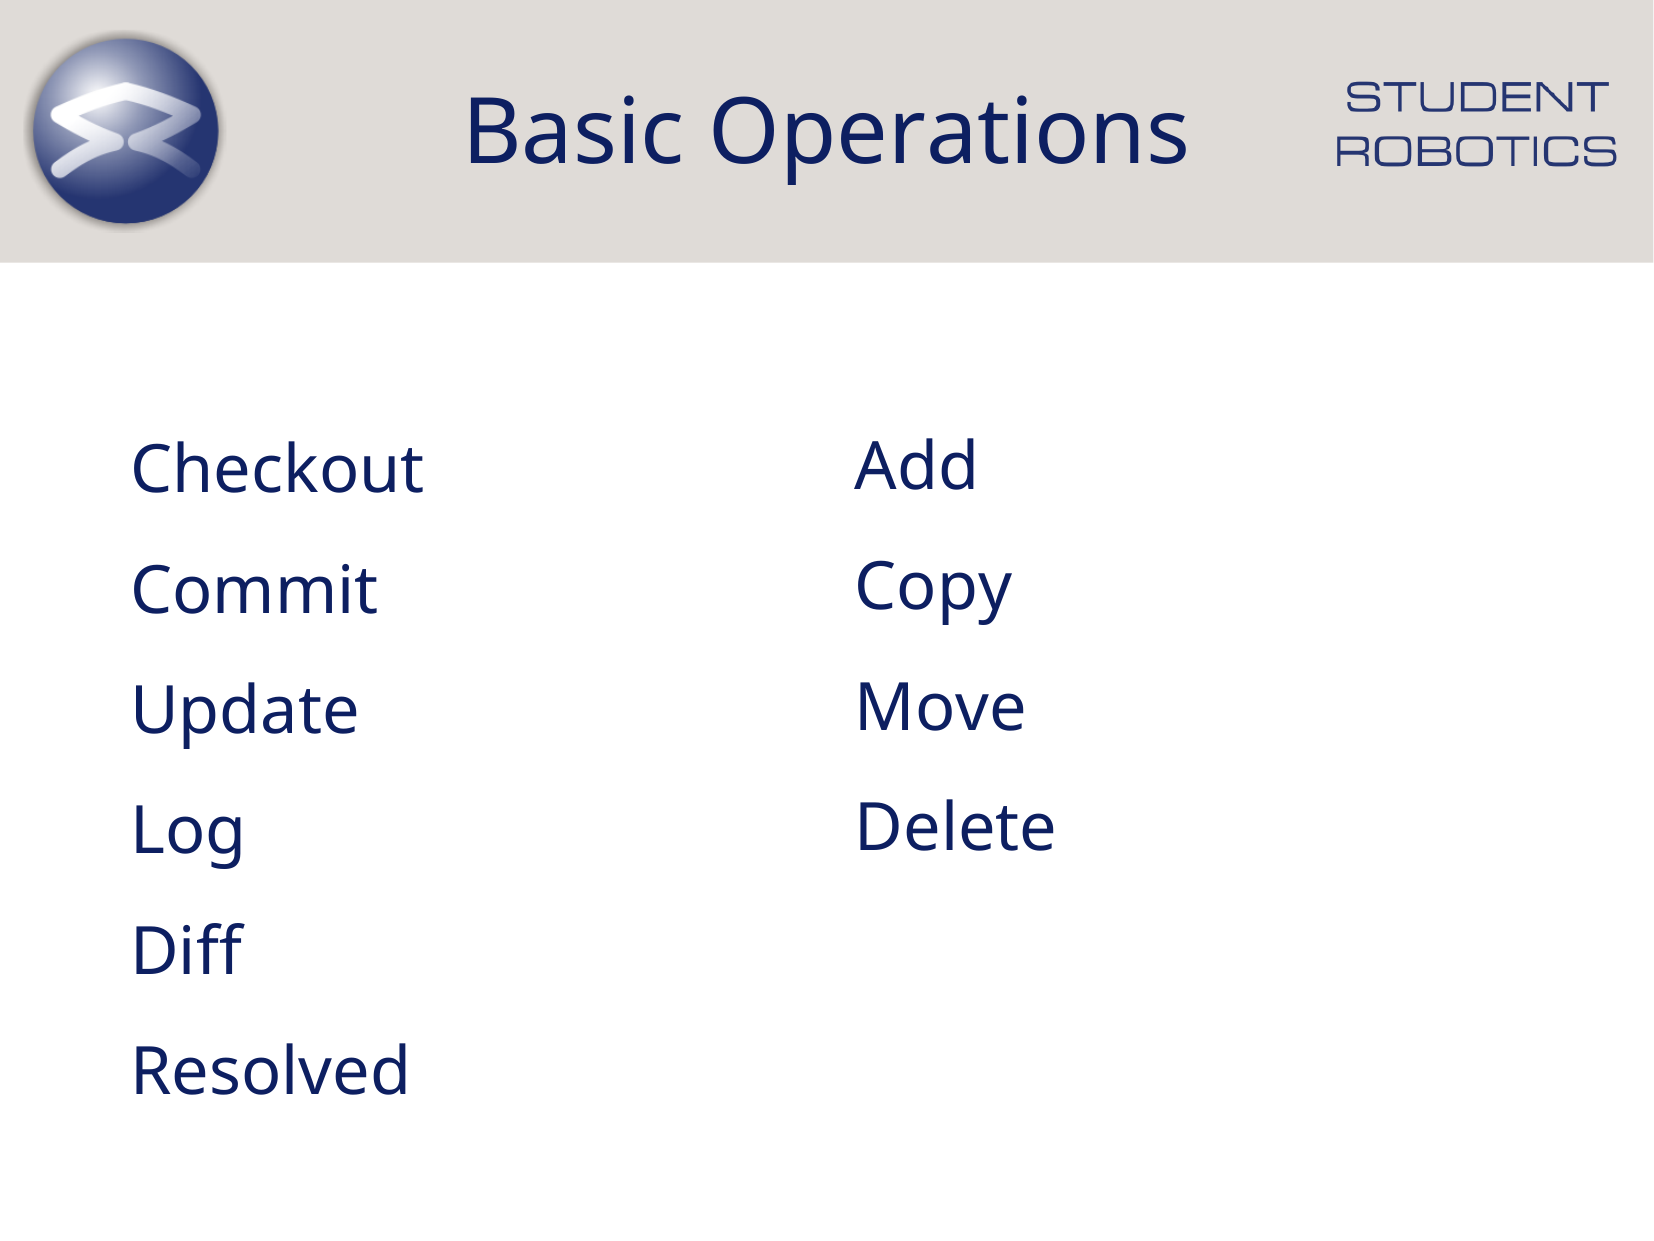

# Basic Operations
Add
Copy
Move
Delete
Checkout
Commit
Update
Log
Diff
Resolved